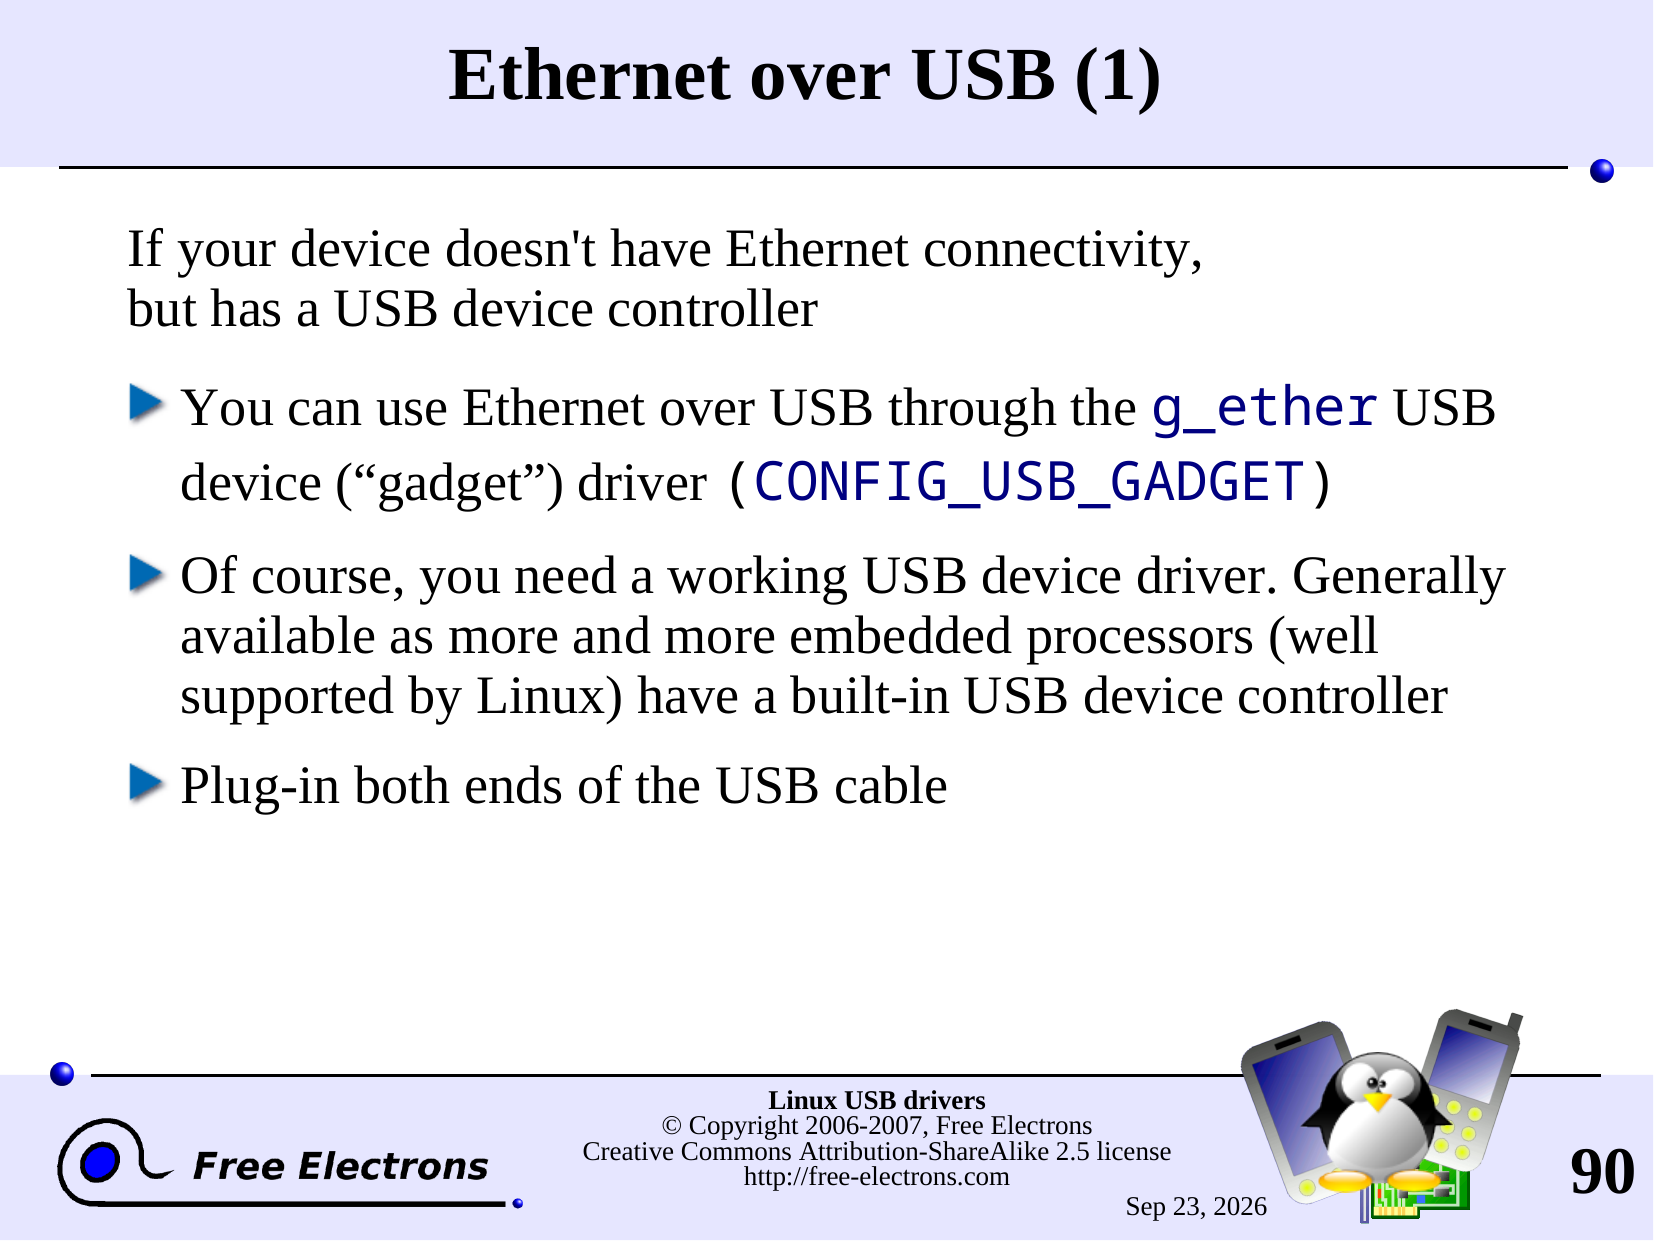

# Ethernet over USB (1)
If your device doesn't have Ethernet connectivity,
but has a USB device controller
You can use Ethernet over USB through the g_ether USB device (“gadget”) driver (CONFIG_USB_GADGET)
Of course, you need a working USB device driver. Generally available as more and more embedded processors (well supported by Linux) have a built-in USB device controller
Plug-in both ends of the USB cable